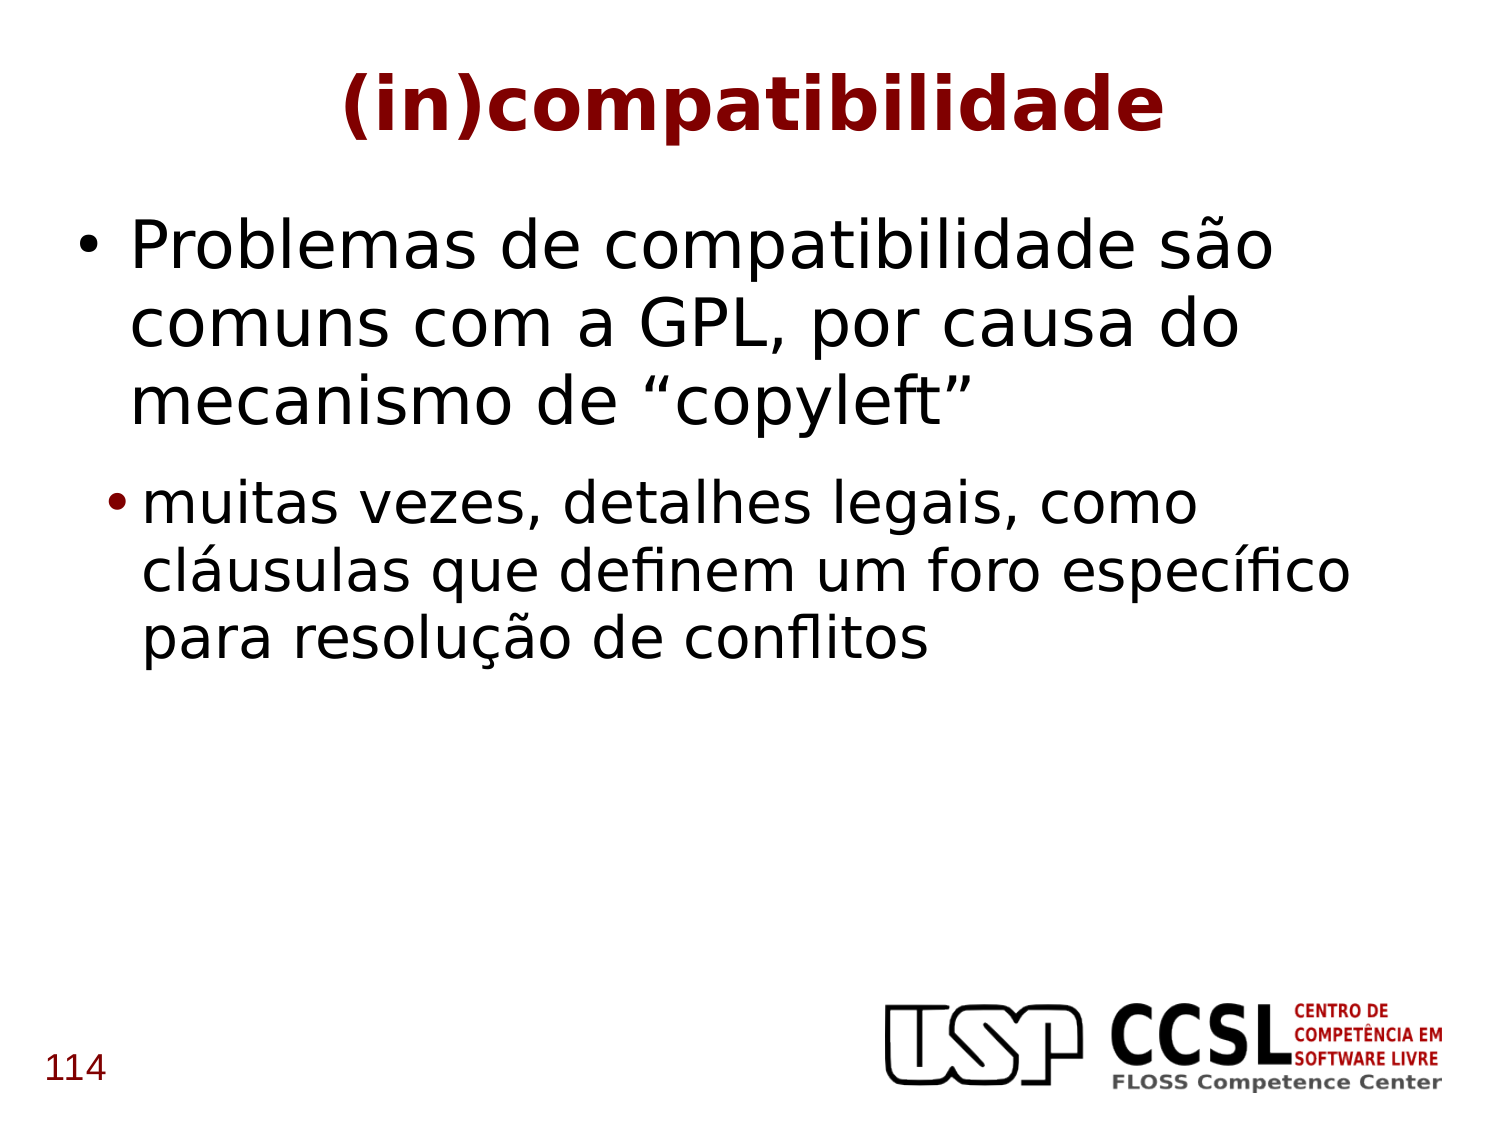

# (in)compatibilidade
Problemas de compatibilidade são comuns com a GPL, por causa do mecanismo de “copyleft”
muitas vezes, detalhes legais, como cláusulas que definem um foro específico para resolução de conflitos